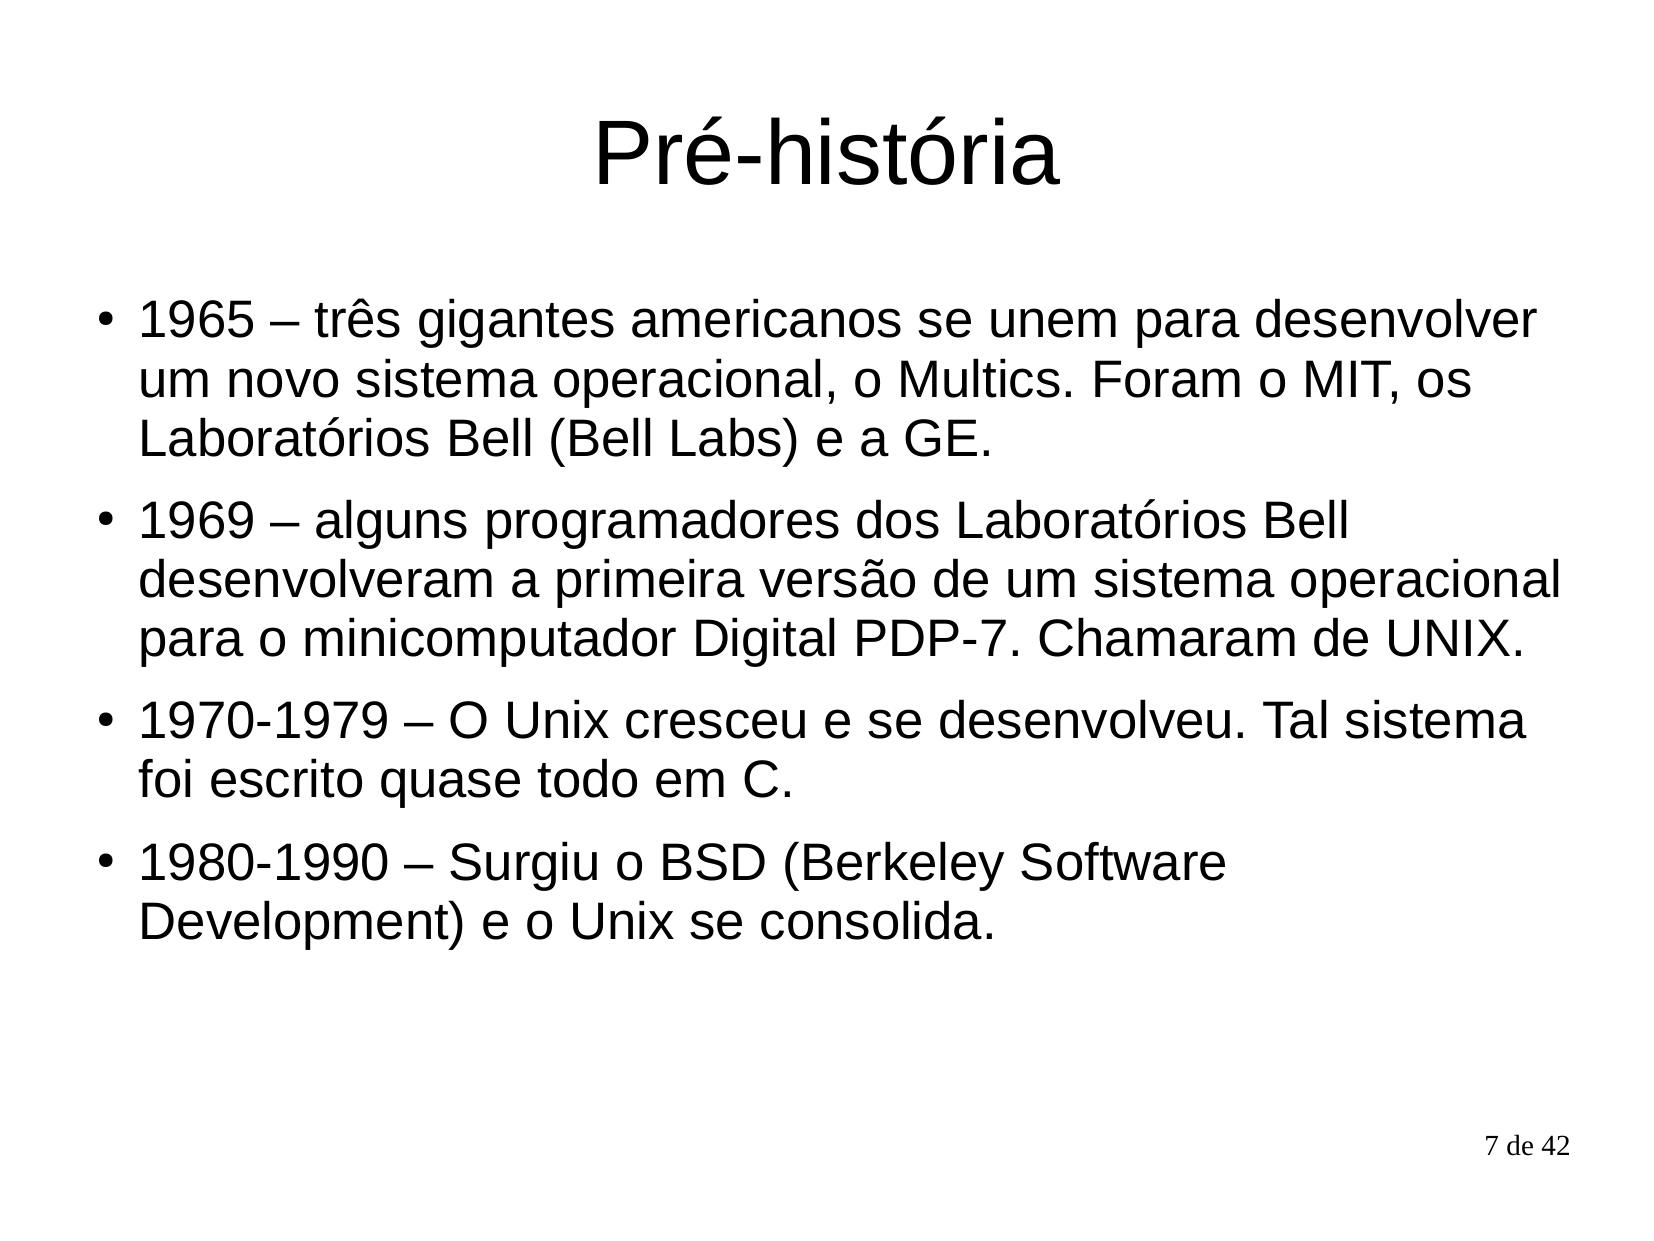

# Pré-história
1965 – três gigantes americanos se unem para desenvolver um novo sistema operacional, o Multics. Foram o MIT, os Laboratórios Bell (Bell Labs) e a GE.
1969 – alguns programadores dos Laboratórios Bell desenvolveram a primeira versão de um sistema operacional para o minicomputador Digital PDP-7. Chamaram de UNIX.
1970-1979 – O Unix cresceu e se desenvolveu. Tal sistema foi escrito quase todo em C.
1980-1990 – Surgiu o BSD (Berkeley Software Development) e o Unix se consolida.
7